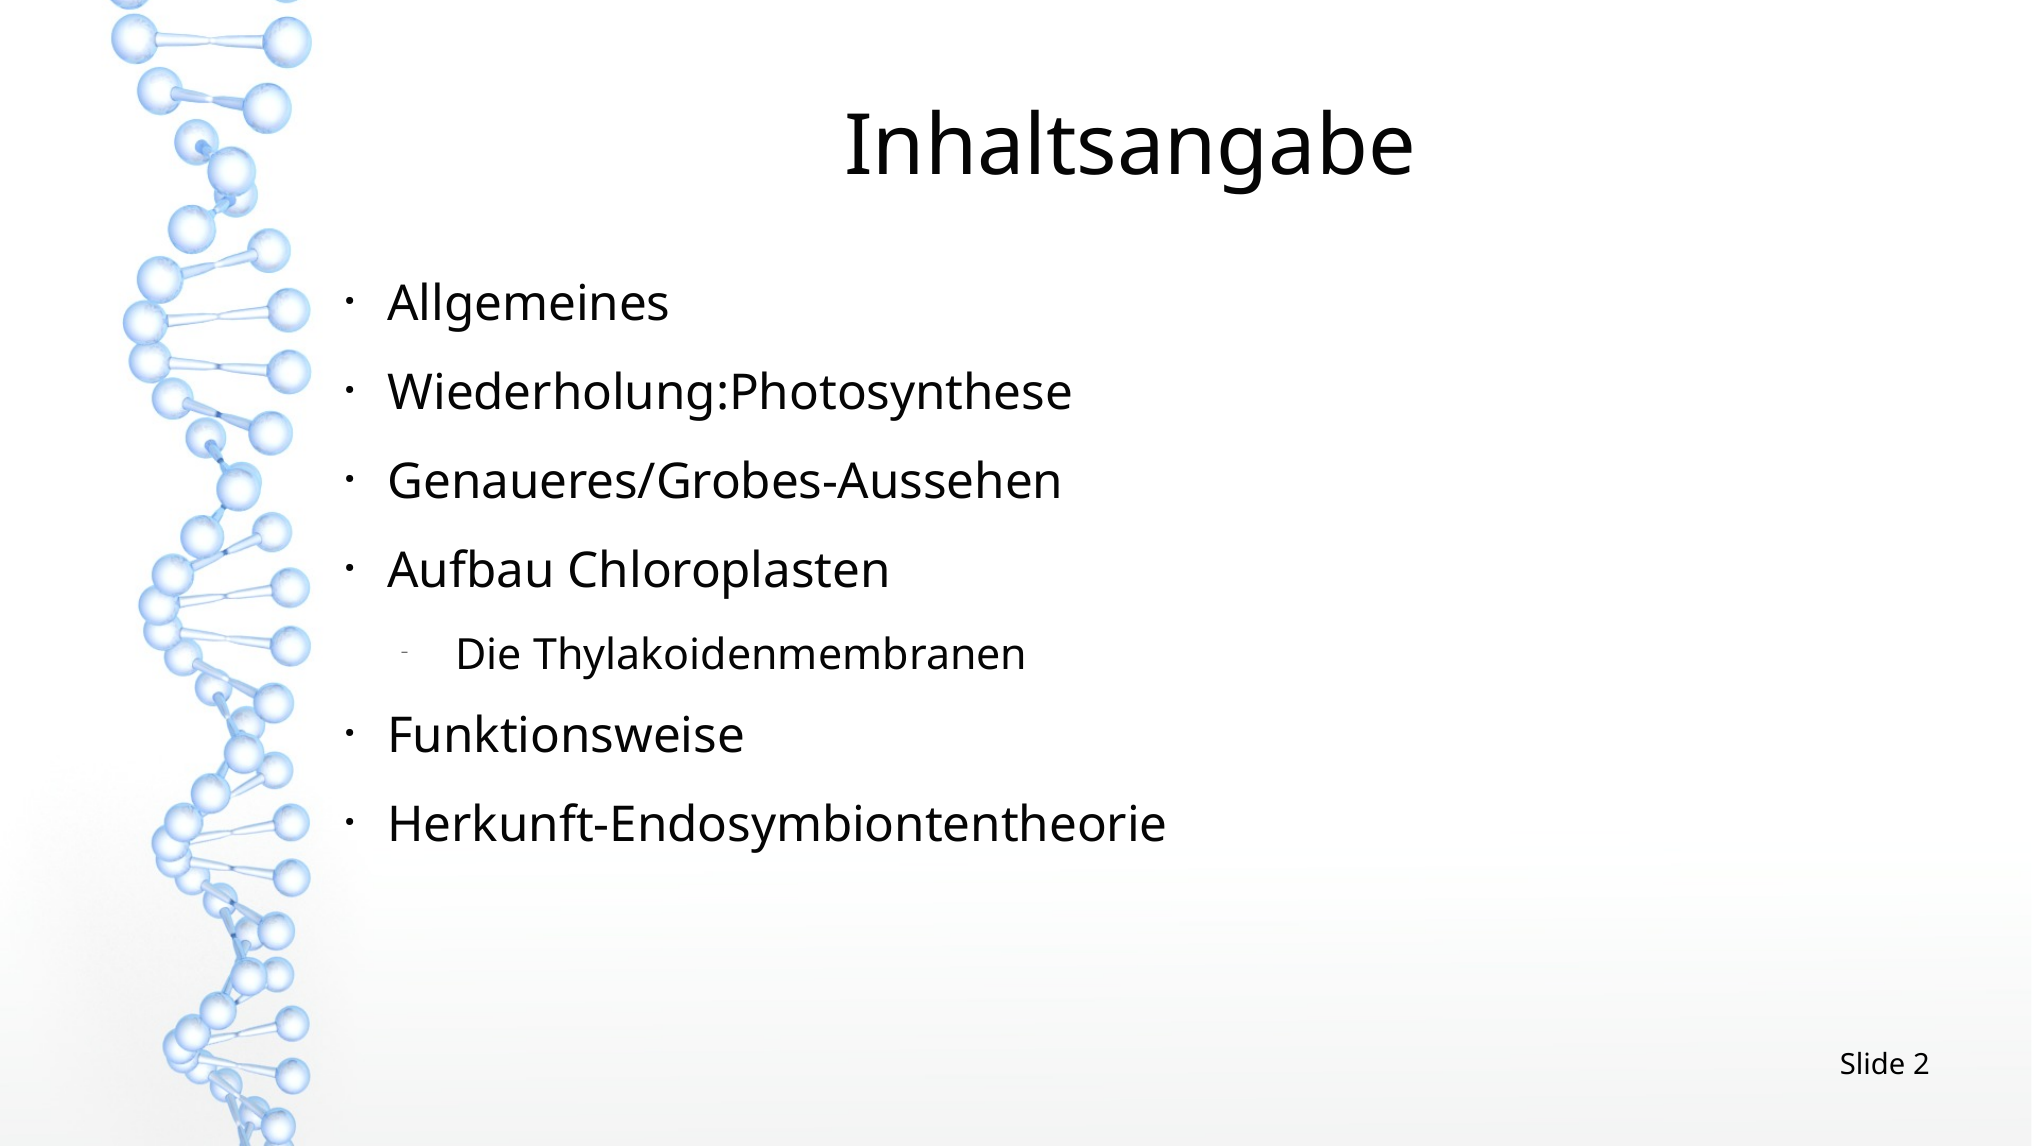

# Inhaltsangabe
Allgemeines
Wiederholung:Photosynthese
Genaueres/Grobes-Aussehen
Aufbau Chloroplasten
 Die Thylakoidenmembranen
Funktionsweise
Herkunft-Endosymbiontentheorie
2